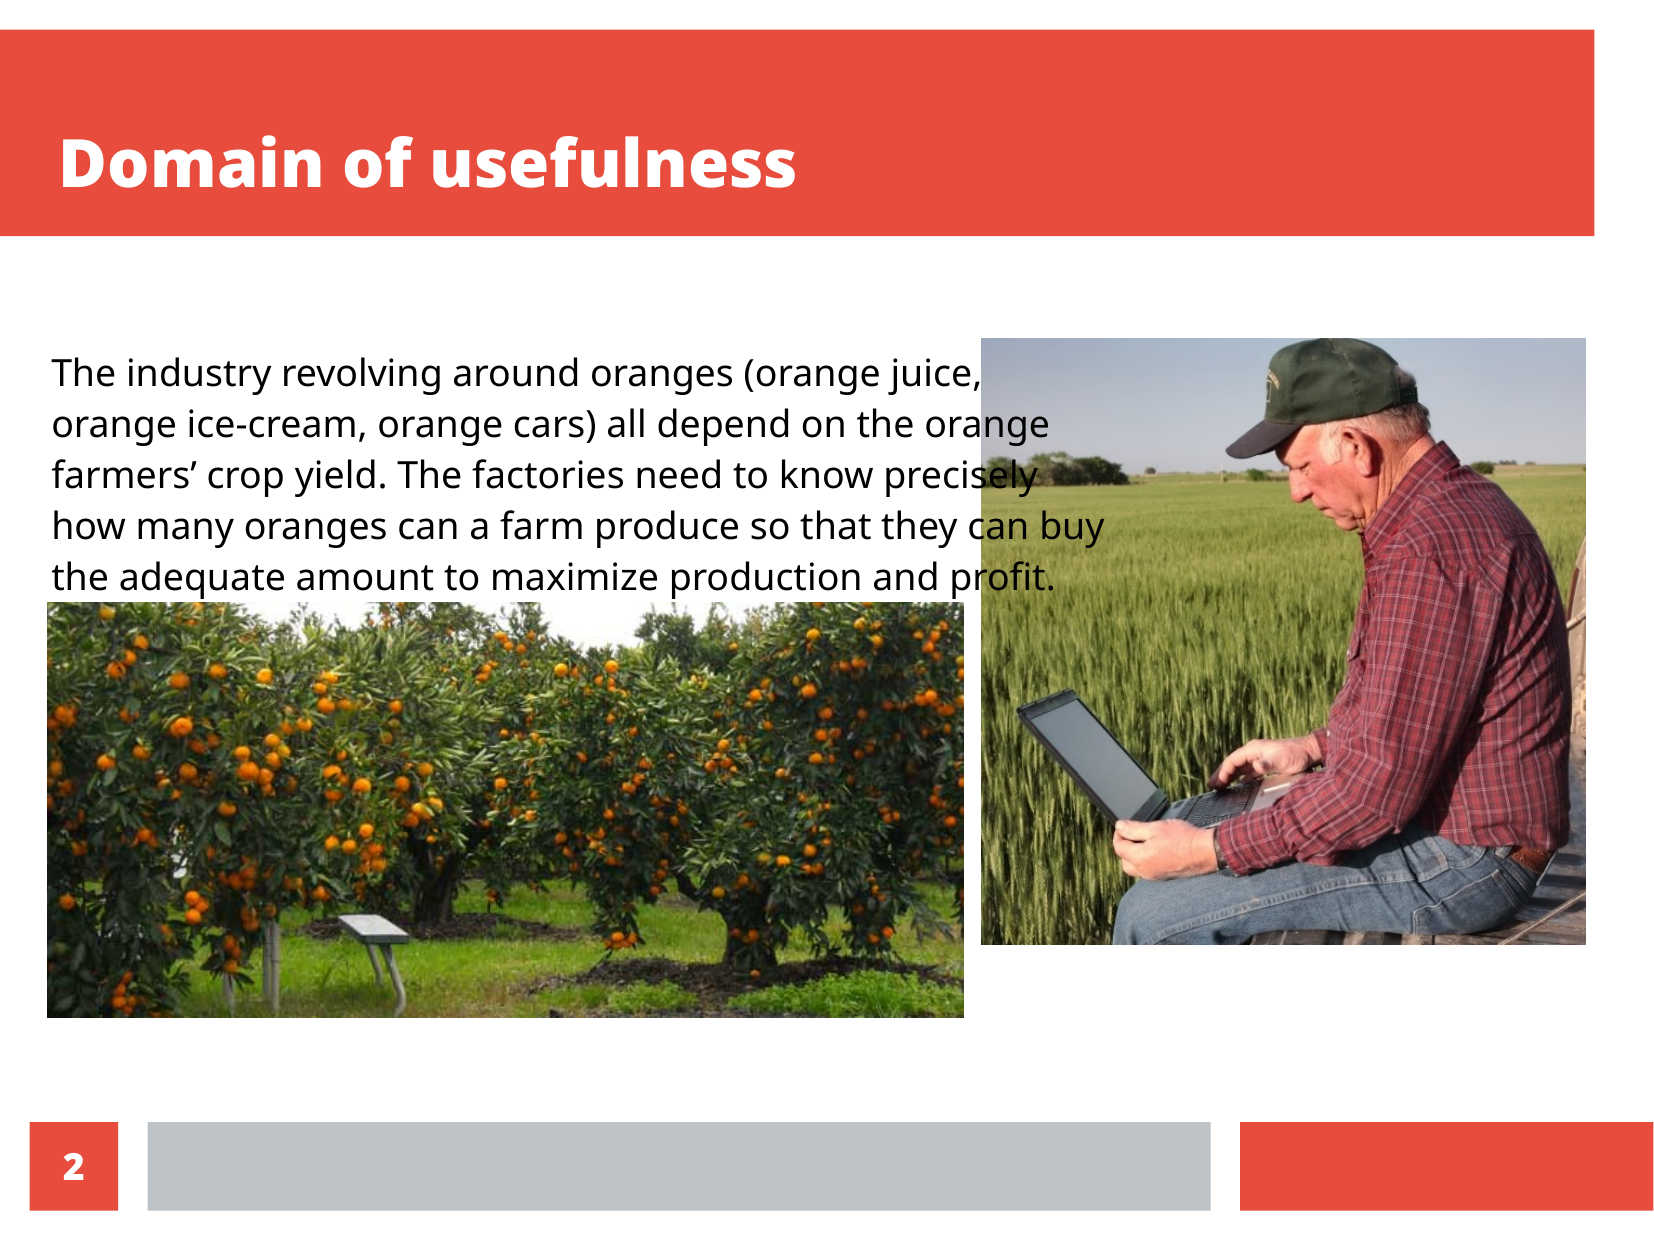

# Domain of usefulness
The industry revolving around oranges (orange juice,
orange ice-cream, orange cars) all depend on the orange
farmers’ crop yield. The factories need to know precisely
how many oranges can a farm produce so that they can buy
the adequate amount to maximize production and profit.
2